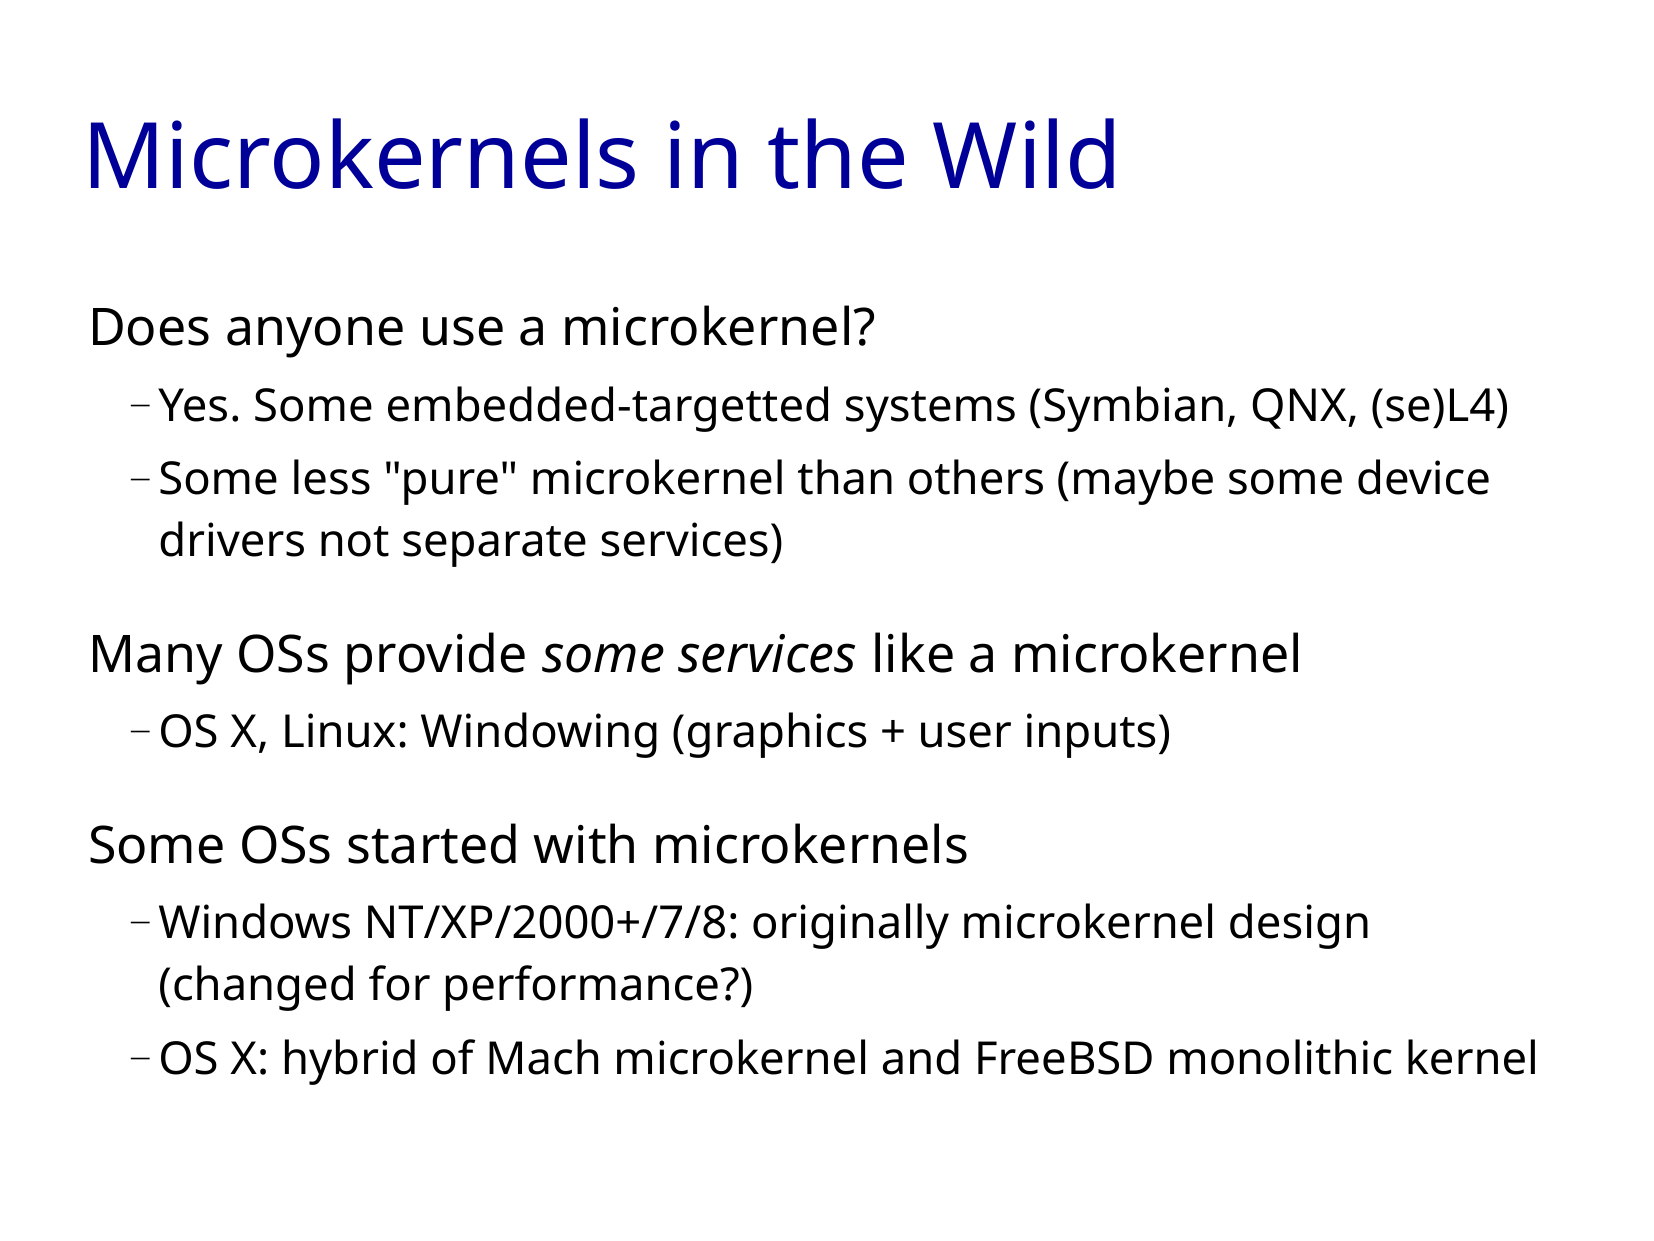

# Microkernels in the Wild
Does anyone use a microkernel?
Yes. Some embedded-targetted systems (Symbian, QNX, (se)L4)
Some less "pure" microkernel than others (maybe some device drivers not separate services)
Many OSs provide some services like a microkernel
OS X, Linux: Windowing (graphics + user inputs)
Some OSs started with microkernels
Windows NT/XP/2000+/7/8: originally microkernel design (changed for performance?)
OS X: hybrid of Mach microkernel and FreeBSD monolithic kernel